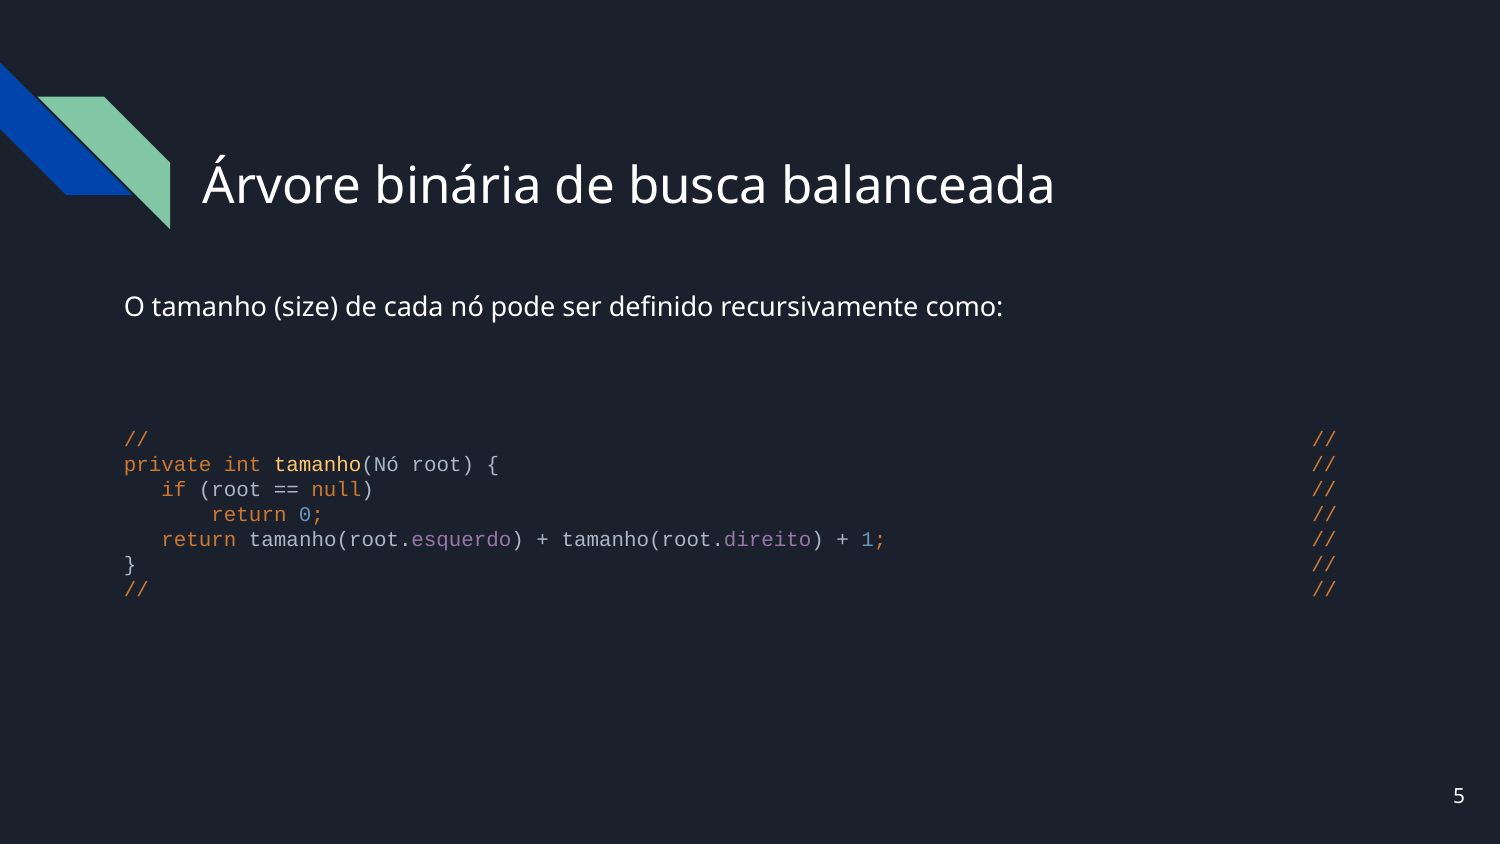

# Árvore binária de busca balanceada
O tamanho (size) de cada nó pode ser definido recursivamente como:
// //
private int tamanho(Nó root) { //
 if (root == null) //
 return 0; //
 return tamanho(root.esquerdo) + tamanho(root.direito) + 1; //
} //
// //